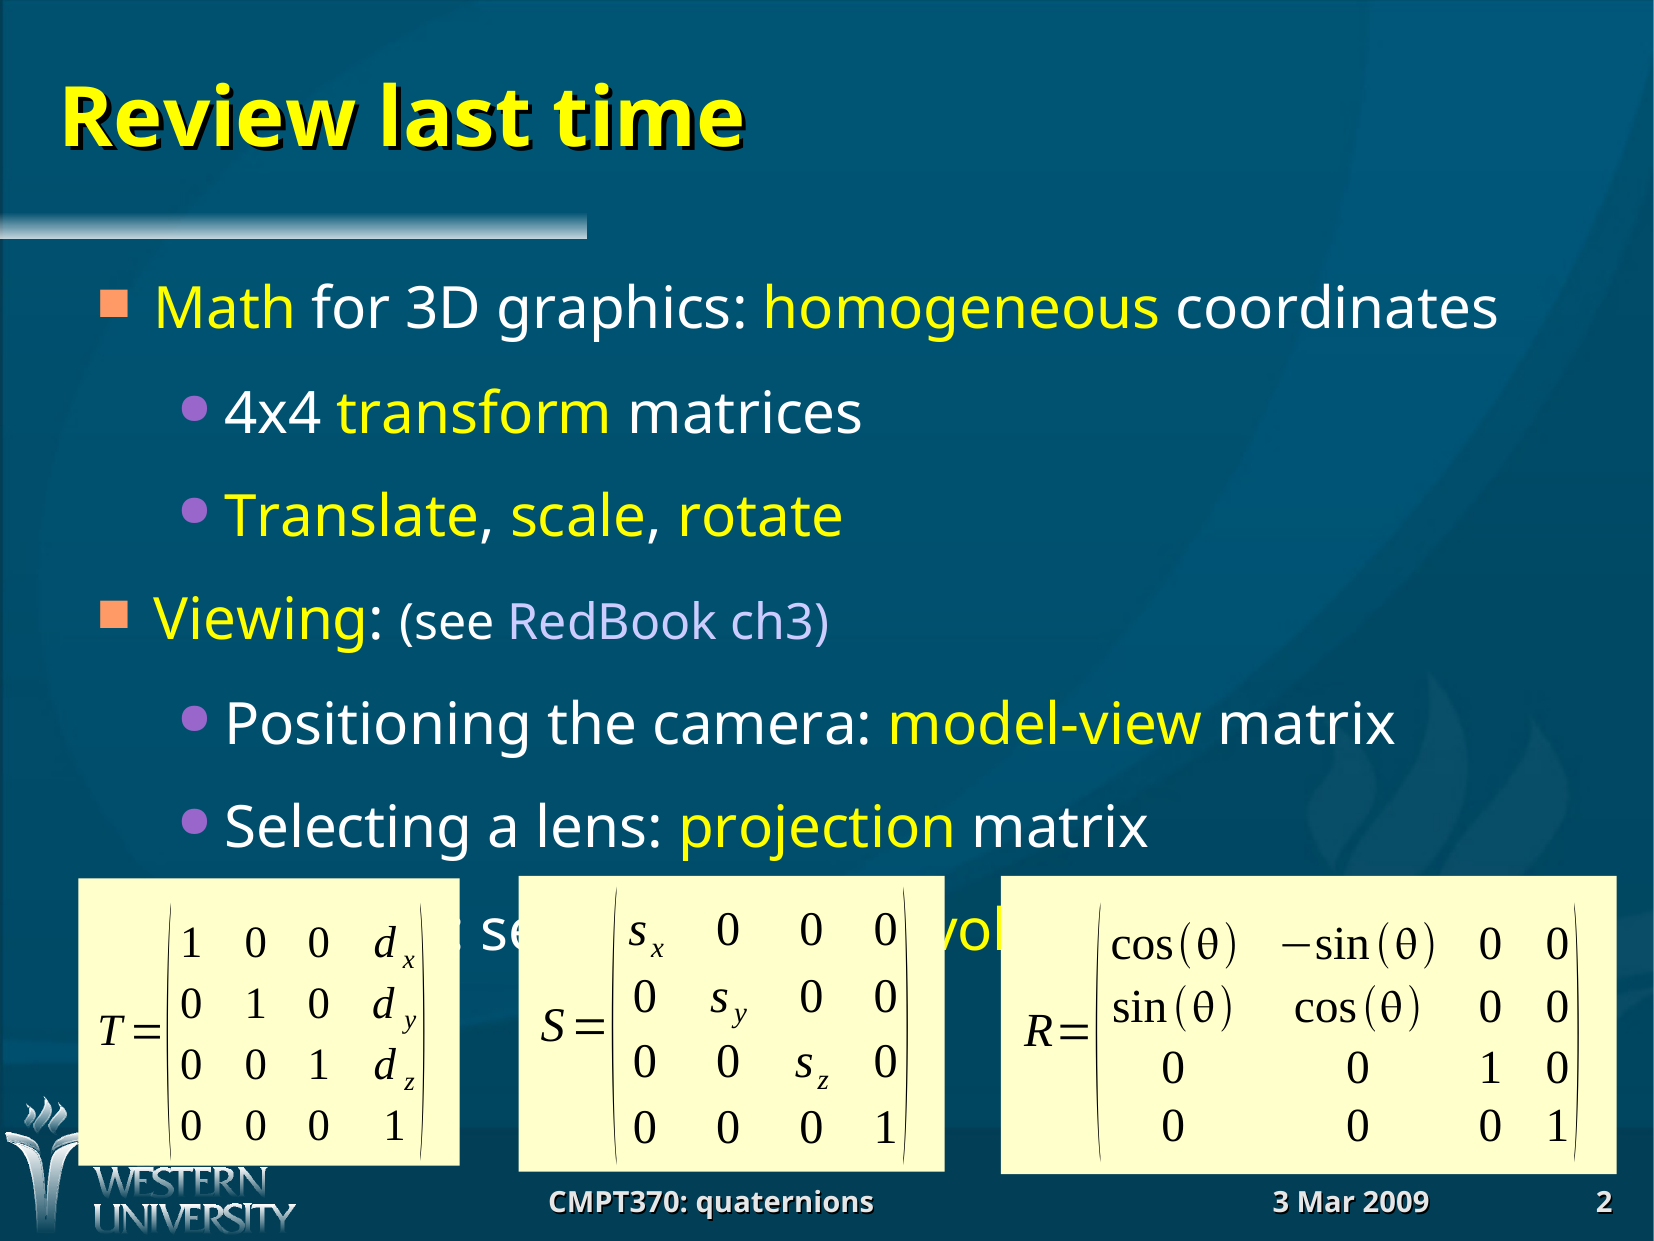

# Review last time
Math for 3D graphics: homogeneous coordinates
4x4 transform matrices
Translate, scale, rotate
Viewing: (see RedBook ch3)
Positioning the camera: model-view matrix
Selecting a lens: projection matrix
Clipping: setting the view volume
CMPT370: quaternions
3 Mar 2009
2